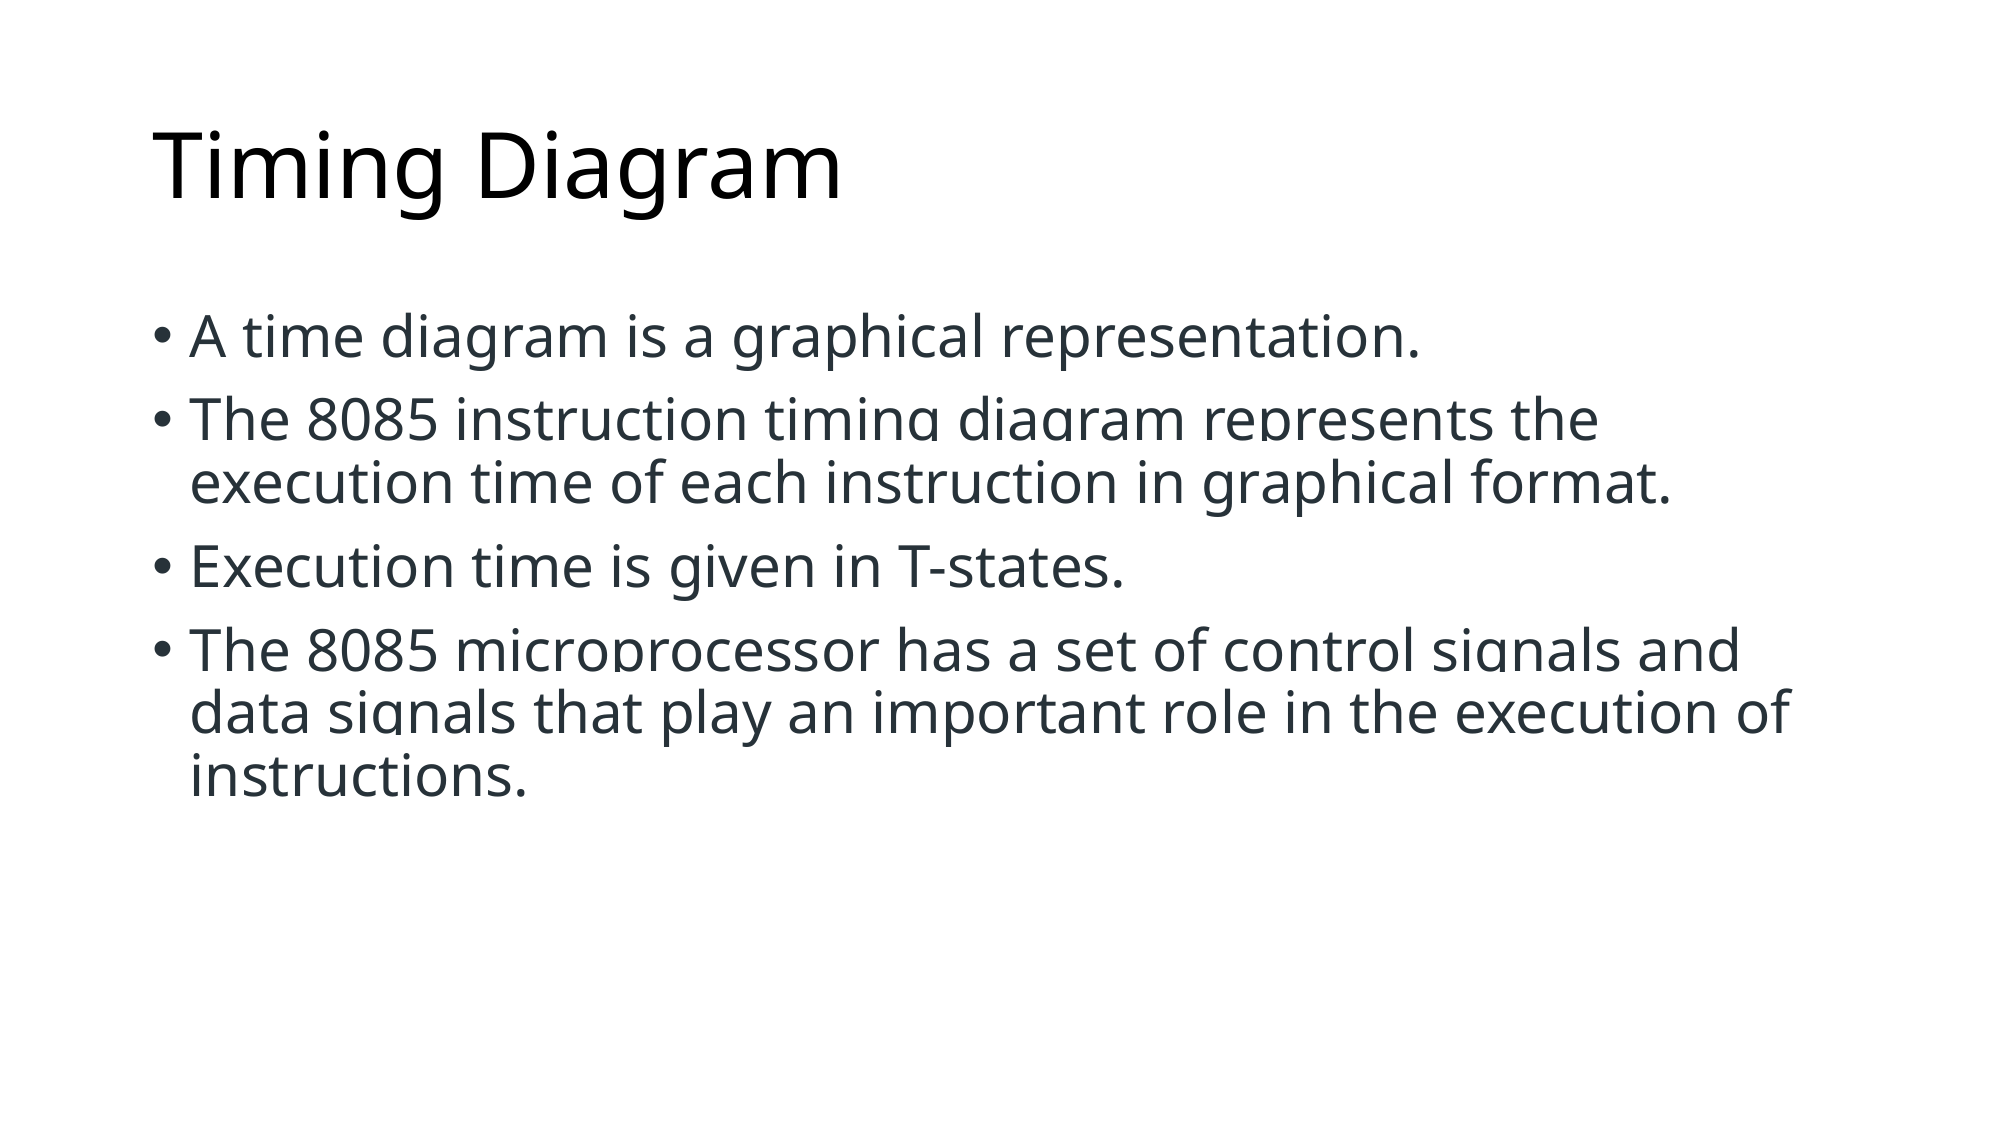

# Timing Diagram
A time diagram is a graphical representation.
The 8085 instruction timing diagram represents the execution time of each instruction in graphical format.
Execution time is given in T-states.
The 8085 microprocessor has a set of control signals and data signals that play an important role in the execution of instructions.